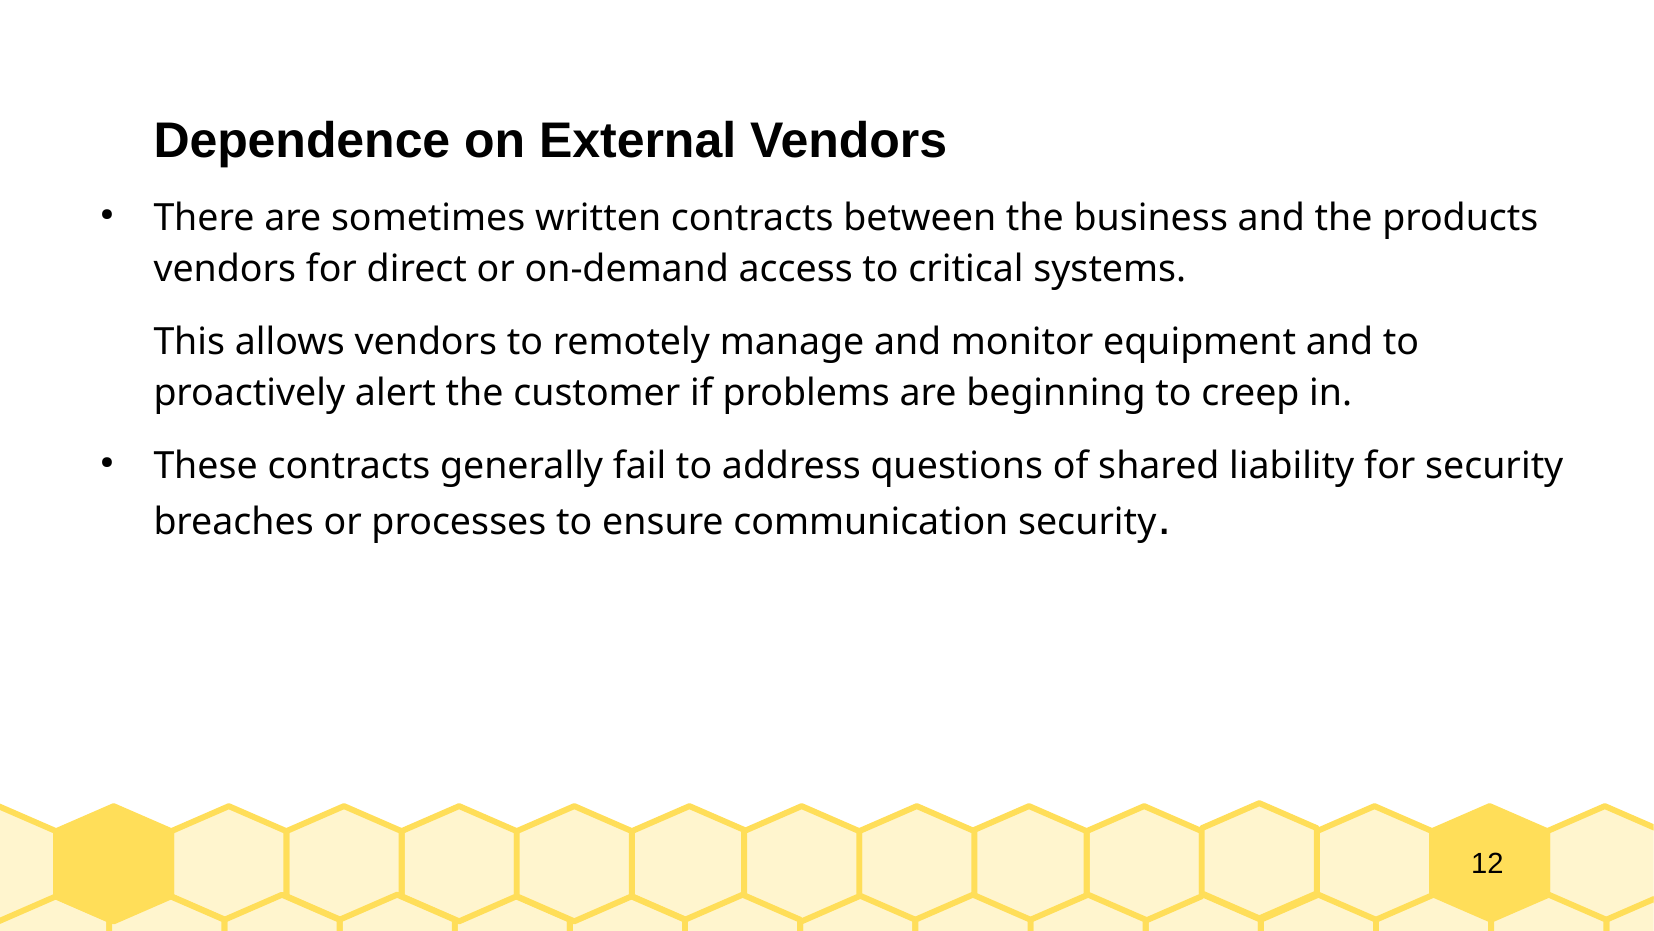

# Dependence on External Vendors
There are sometimes written contracts between the business and the products vendors for direct or on-demand access to critical systems.
This allows vendors to remotely manage and monitor equipment and to proactively alert the customer if problems are beginning to creep in.
These contracts generally fail to address questions of shared liability for security breaches or processes to ensure communication security.